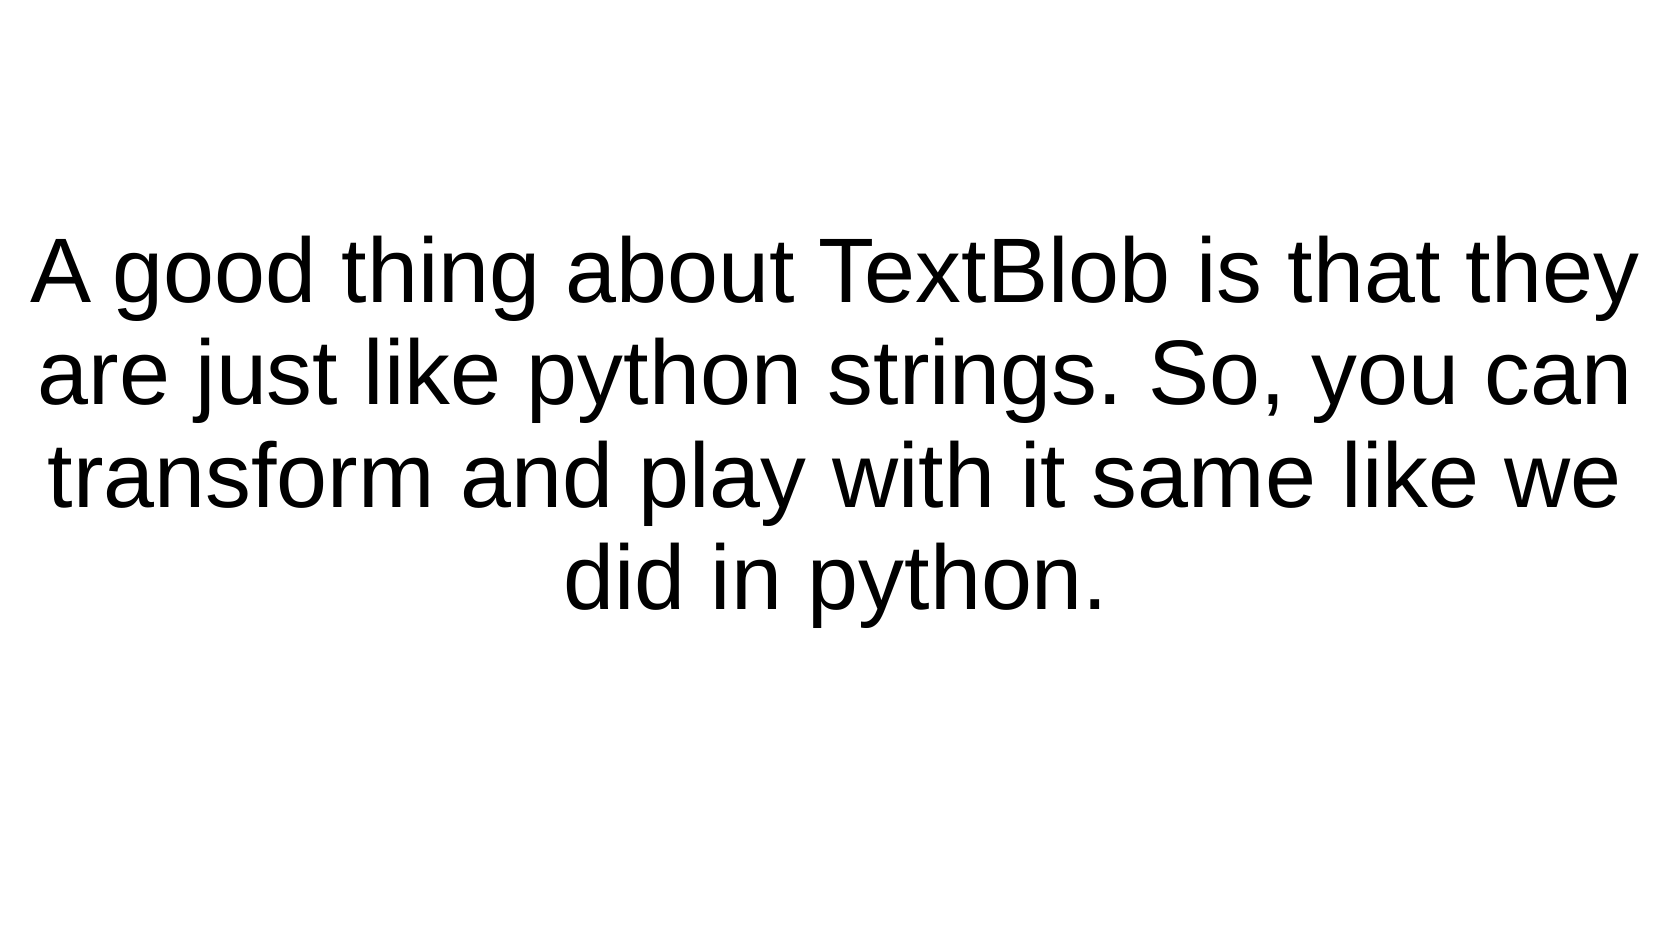

# A good thing about TextBlob is that they are just like python strings. So, you can transform and play with it same like we did in python.